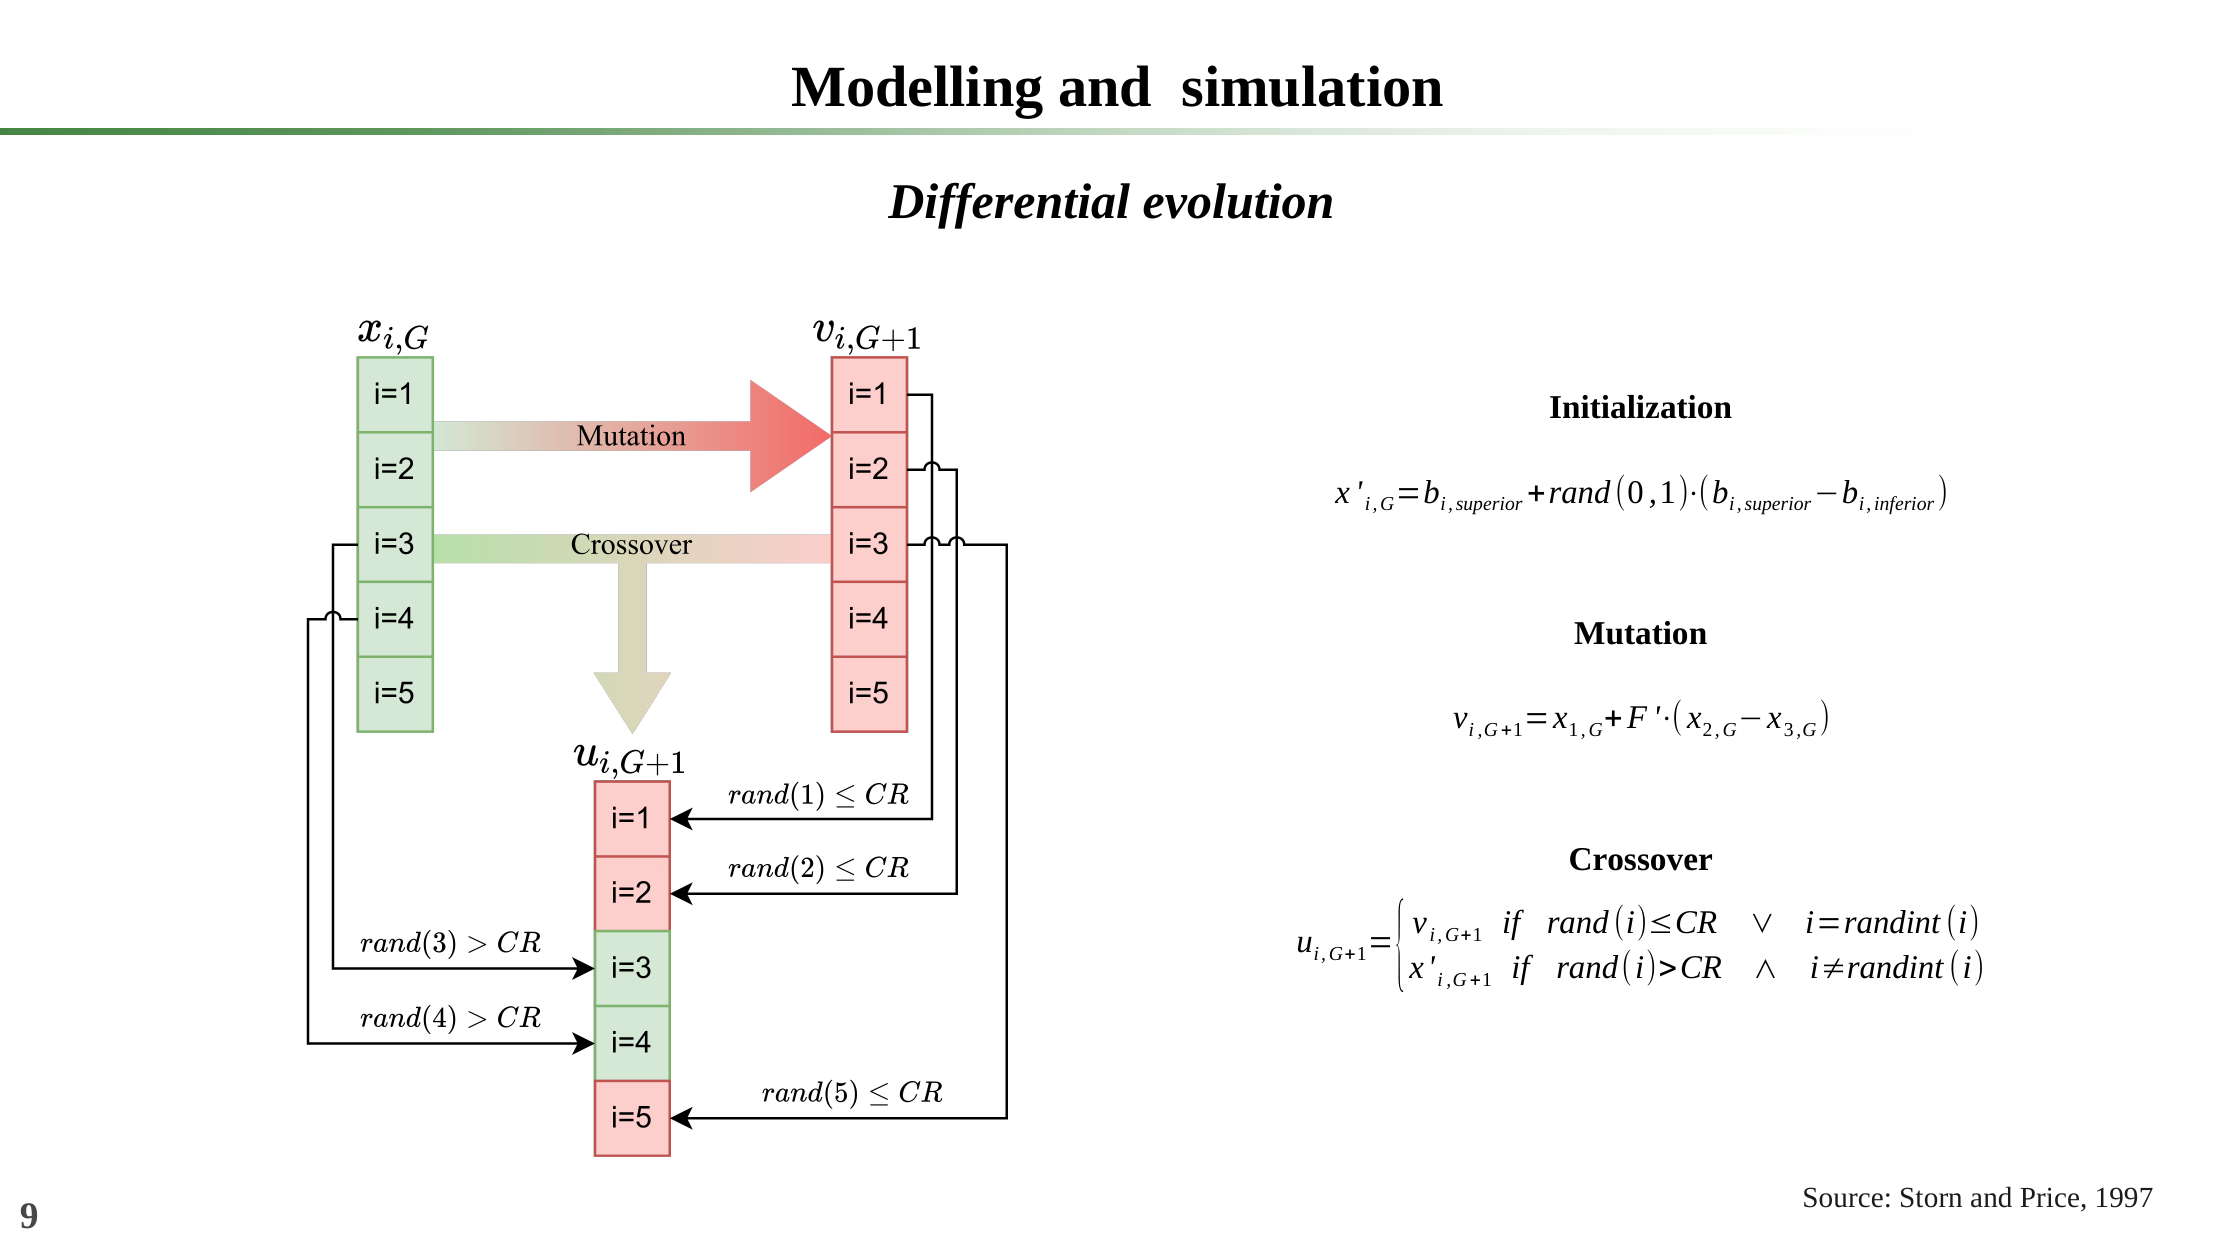

Modelling and simulation
Differential evolution
Initialization
Mutation
Crossover
Source: Storn and Price, 1997